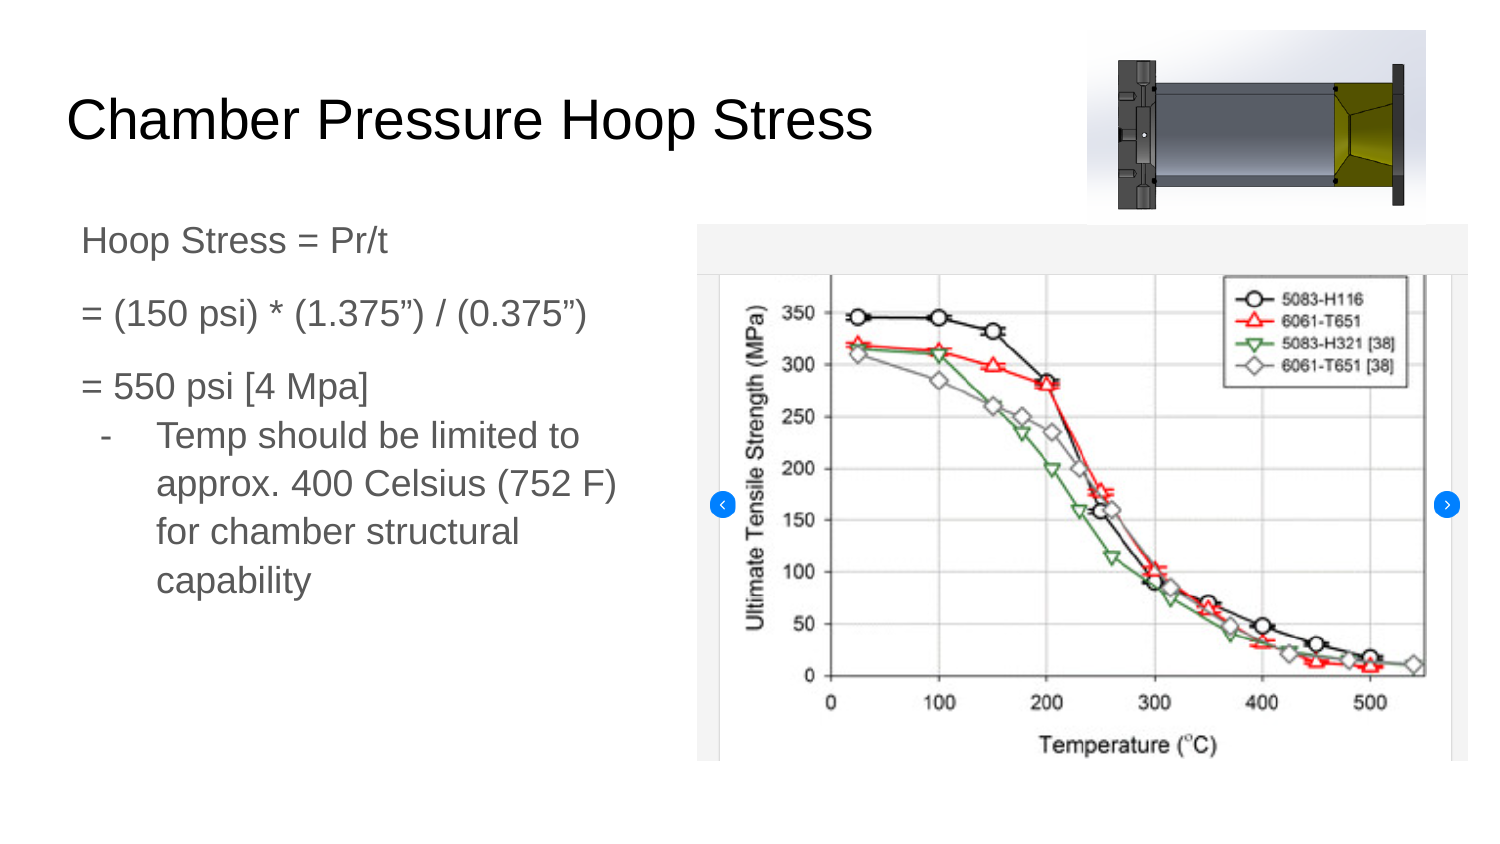

# Chamber Pressure Hoop Stress
Hoop Stress = Pr/t
= (150 psi) * (1.375”) / (0.375”)
= 550 psi [4 Mpa]
Temp should be limited to approx. 400 Celsius (752 F) for chamber structural capability